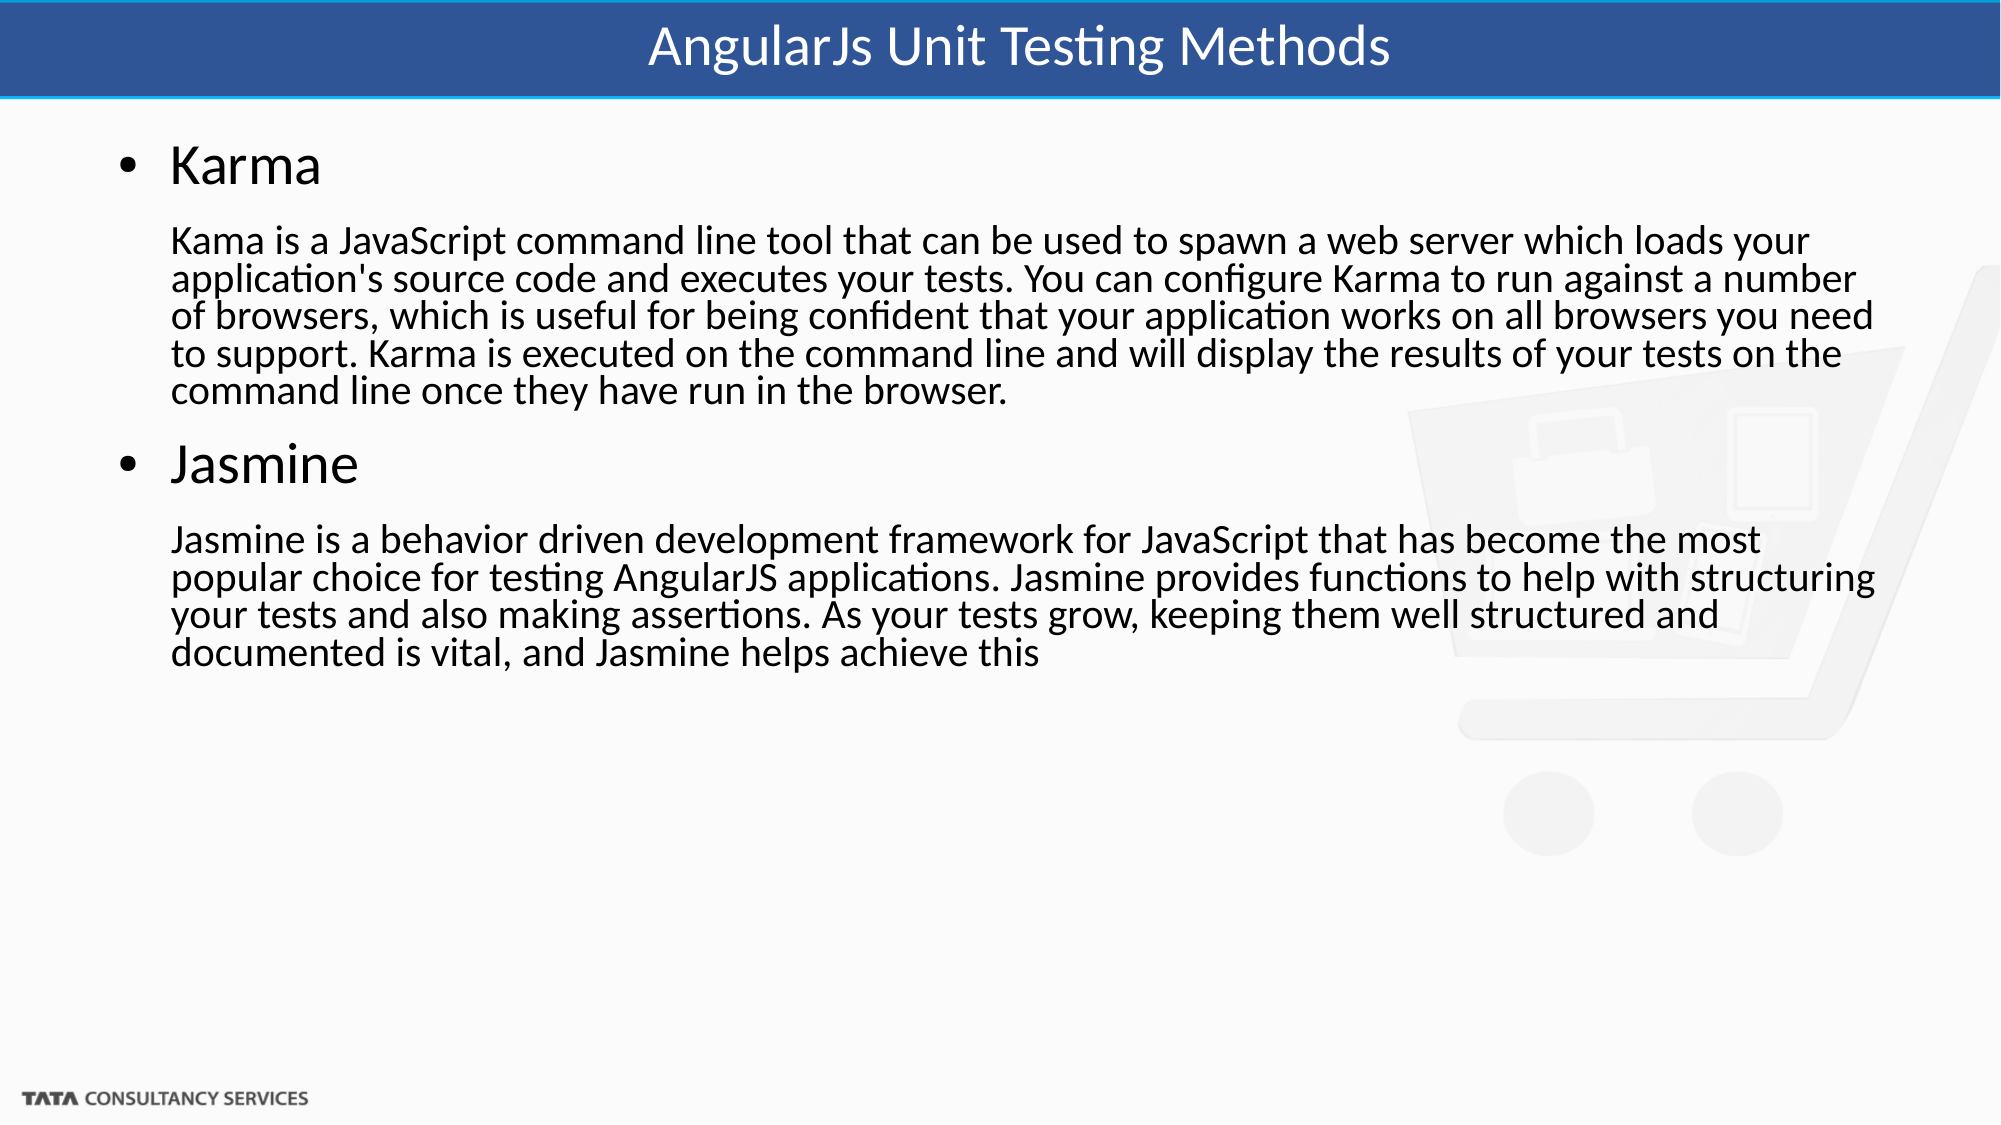

# AngularJs Unit Testing Methods
Karma
Kama is a JavaScript command line tool that can be used to spawn a web server which loads your application's source code and executes your tests. You can configure Karma to run against a number of browsers, which is useful for being confident that your application works on all browsers you need to support. Karma is executed on the command line and will display the results of your tests on the command line once they have run in the browser.
Jasmine
Jasmine is a behavior driven development framework for JavaScript that has become the most popular choice for testing AngularJS applications. Jasmine provides functions to help with structuring your tests and also making assertions. As your tests grow, keeping them well structured and documented is vital, and Jasmine helps achieve this